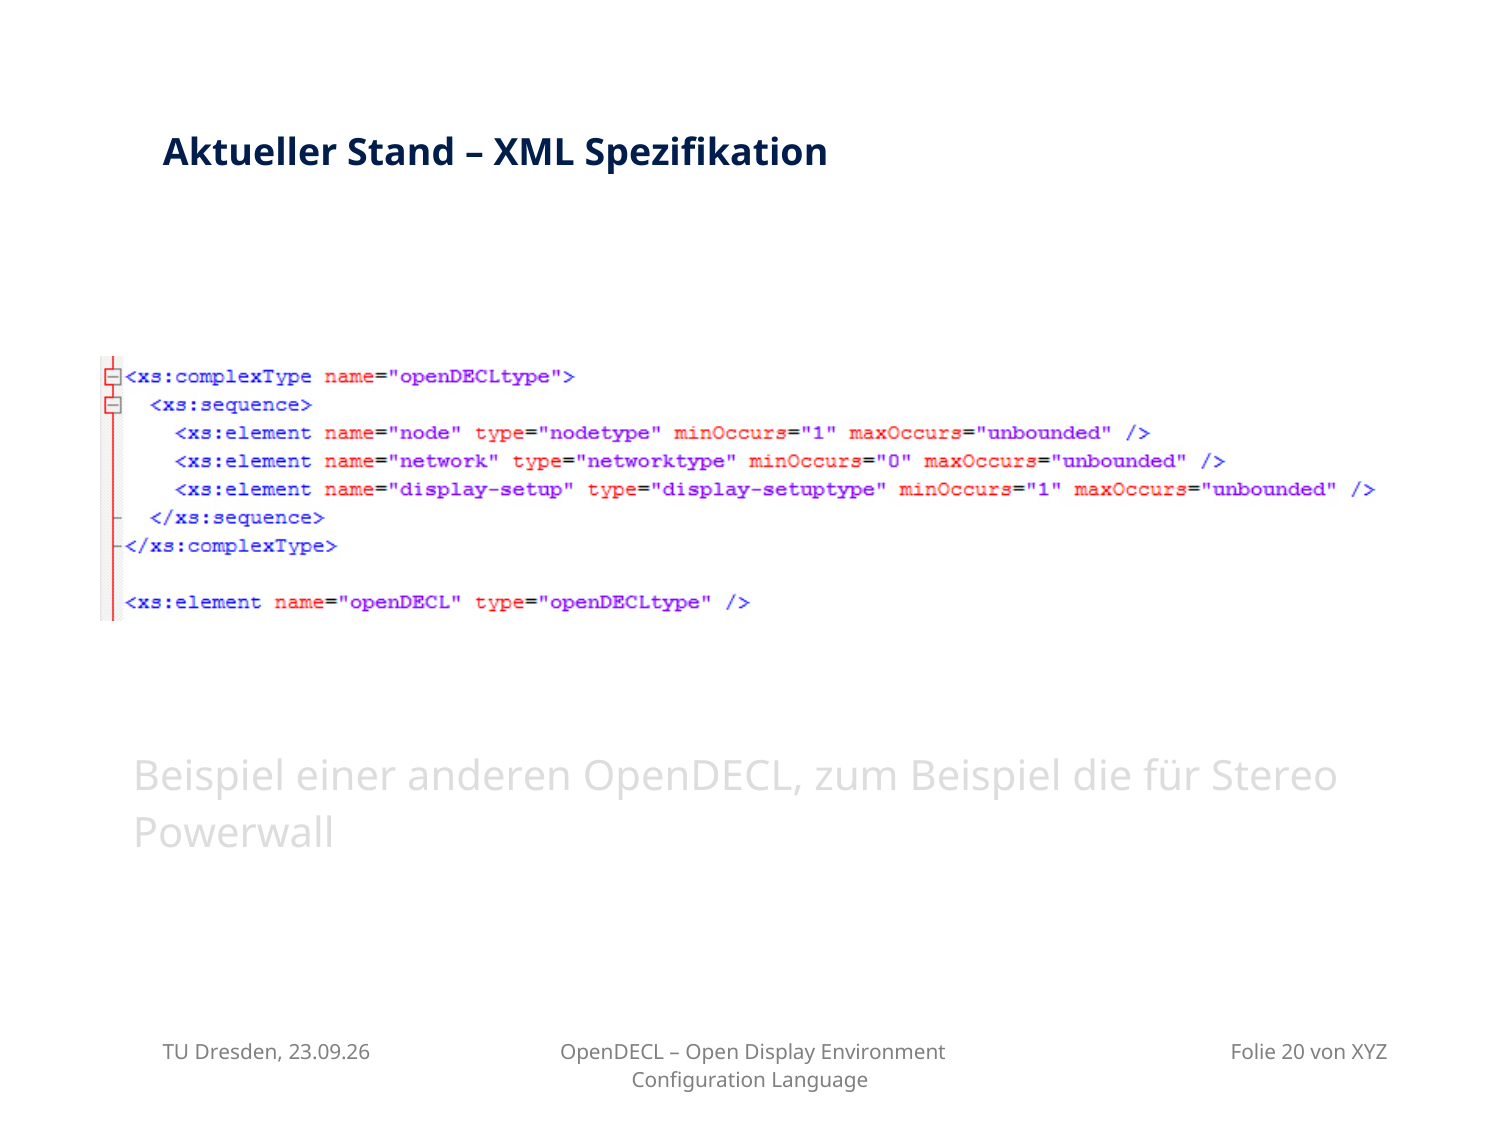

# Aktueller Stand – XML Spezifikation
Beispiel einer anderen OpenDECL, zum Beispiel die für Stereo Powerwall
20